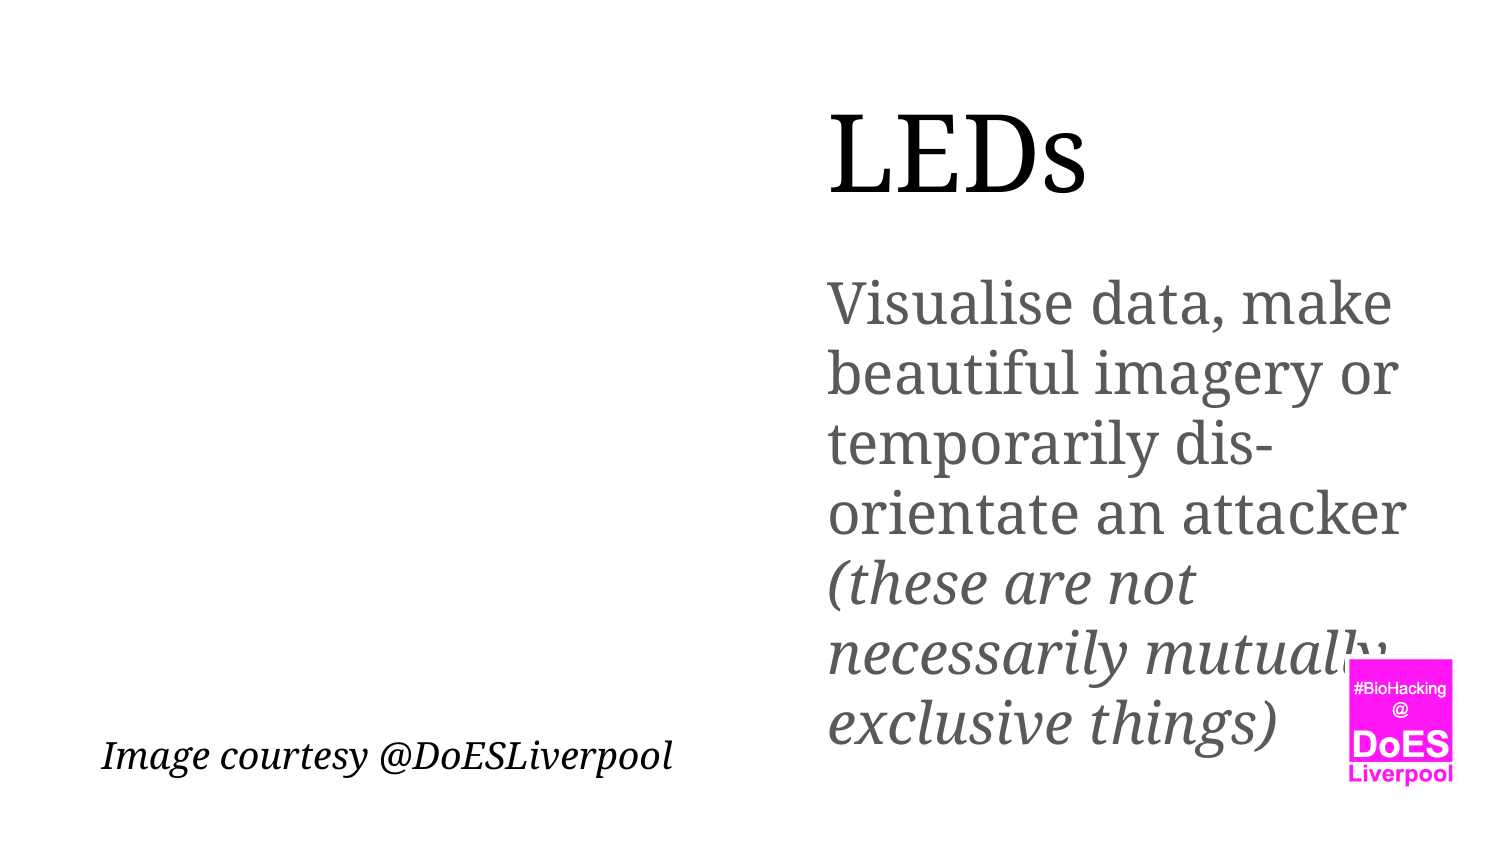

# LEDs
Visualise data, make beautiful imagery or temporarily dis-orientate an attacker (these are not necessarily mutually exclusive things)
Image courtesy @DoESLiverpool